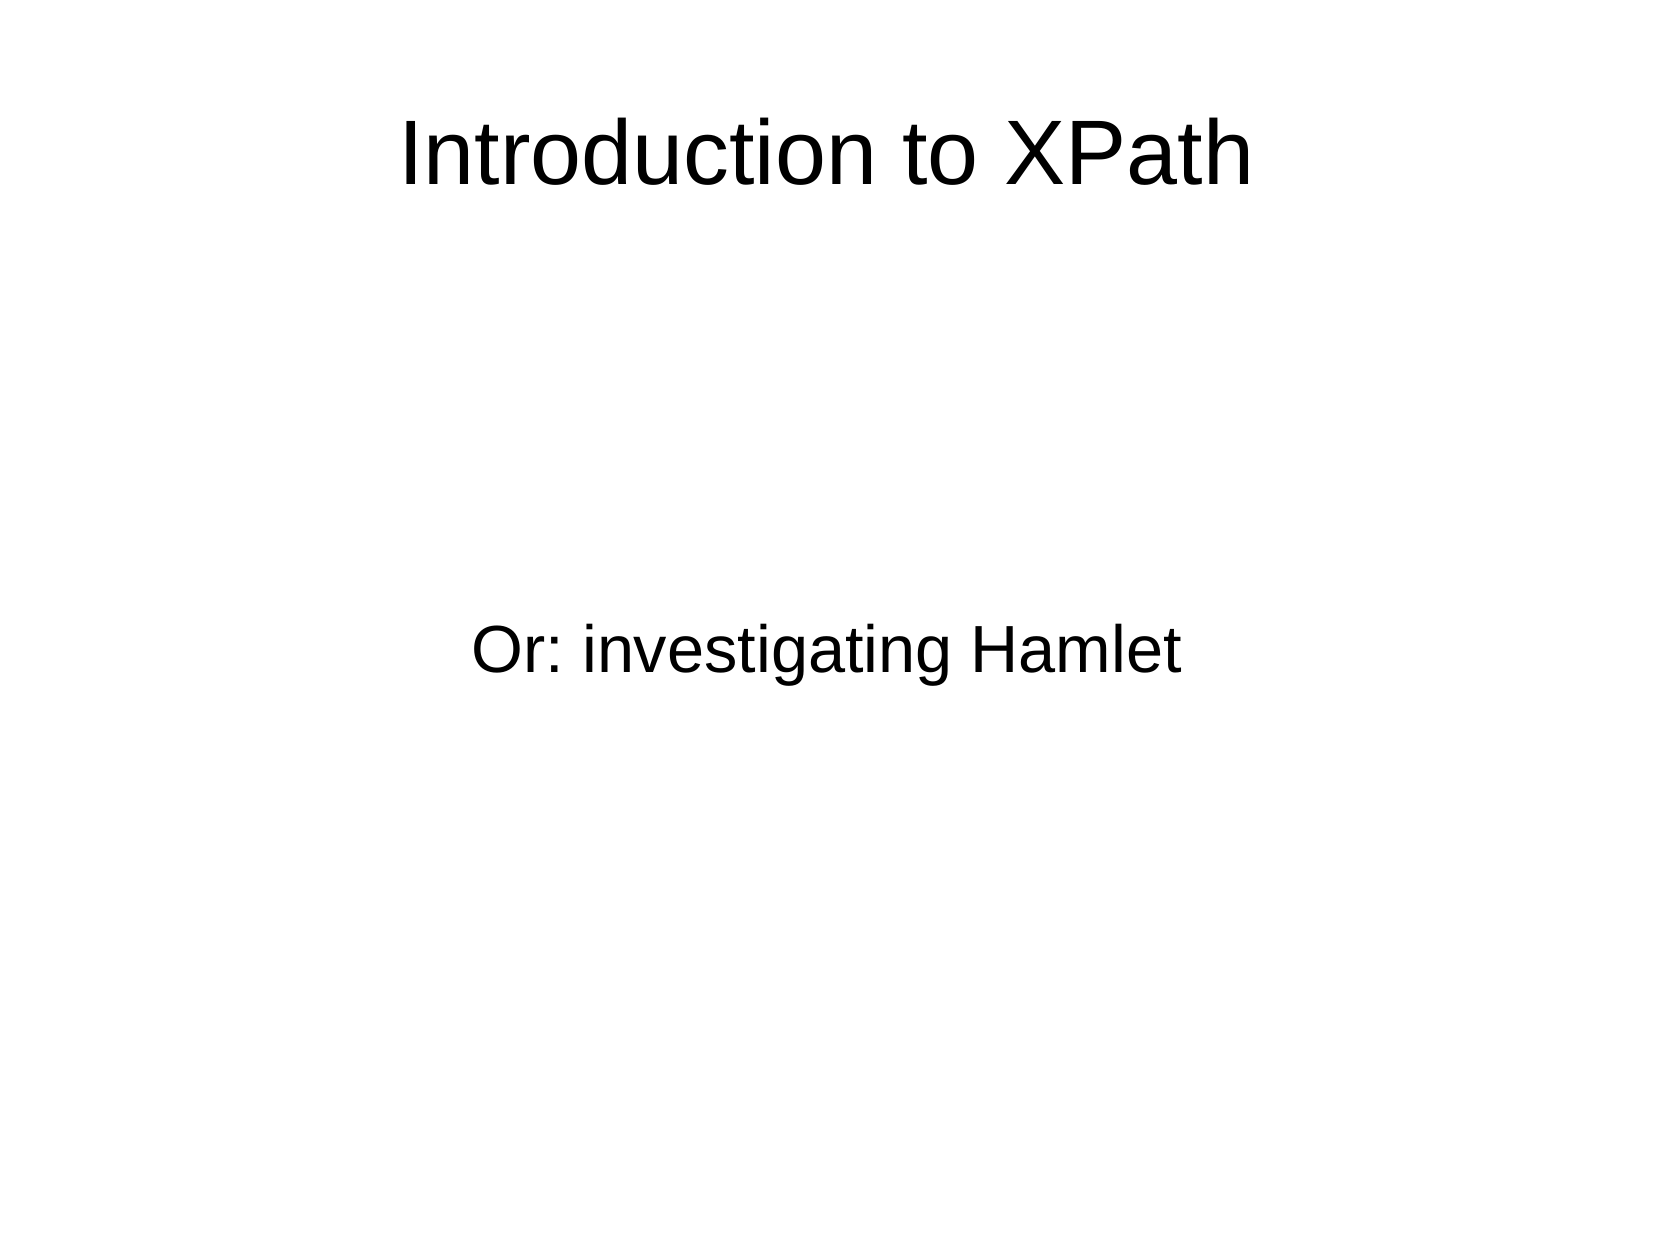

# Introduction to XPath
Or: investigating Hamlet